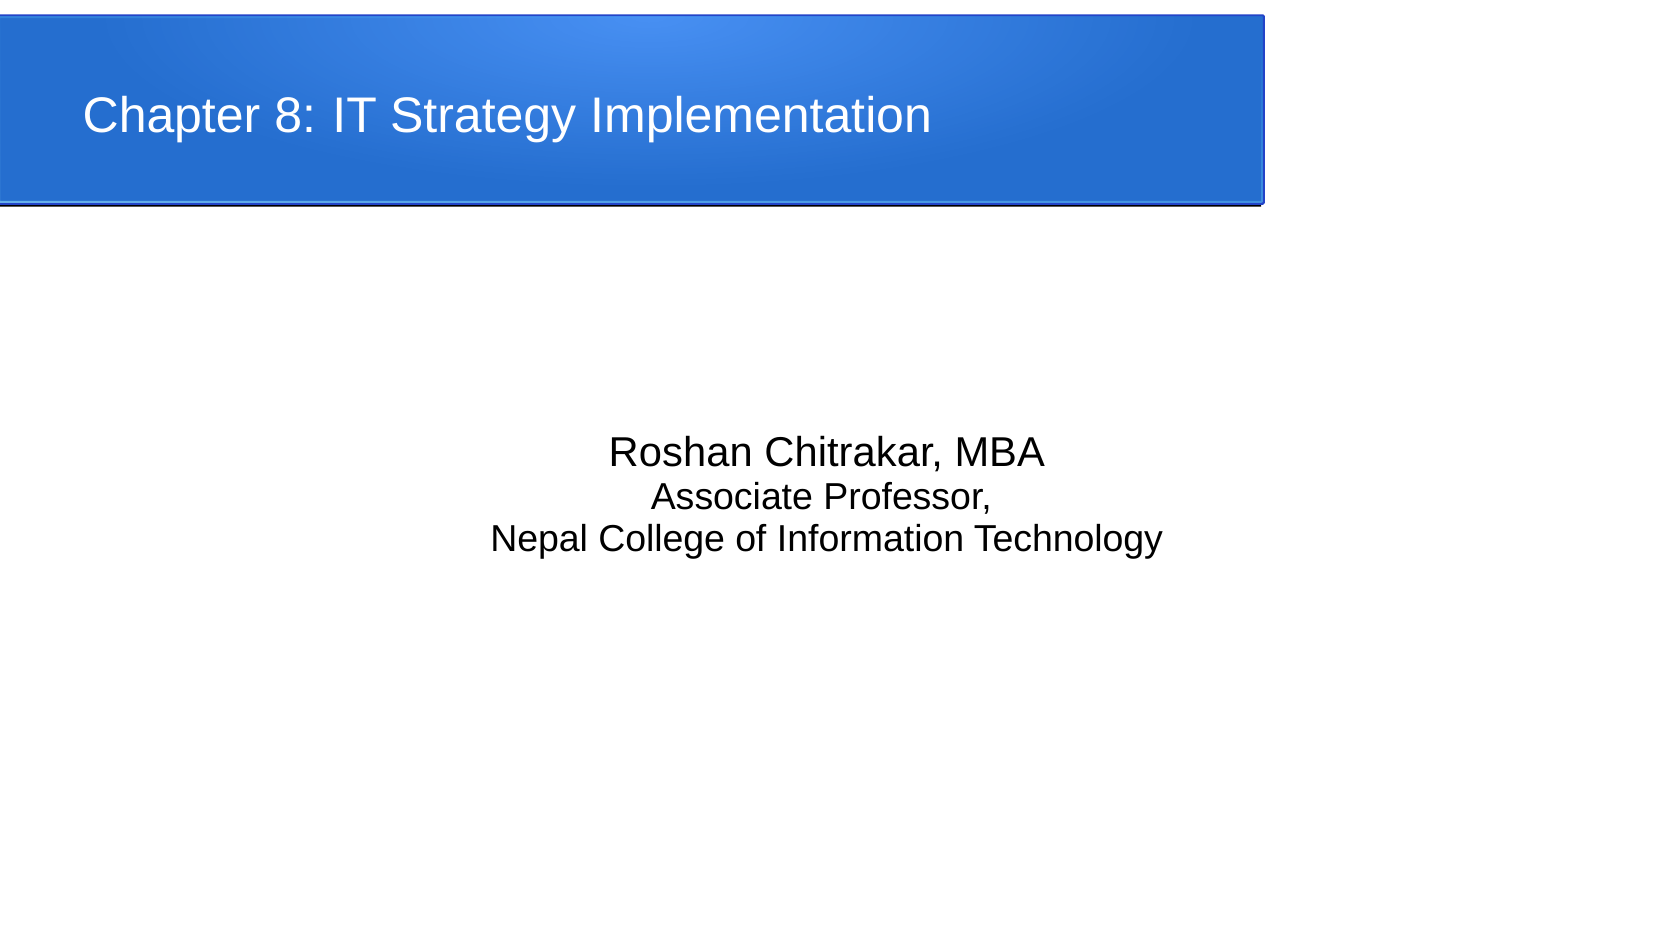

# Chapter 8: IT Strategy Implementation
Roshan Chitrakar, MBA
Associate Professor,
Nepal College of Information Technology